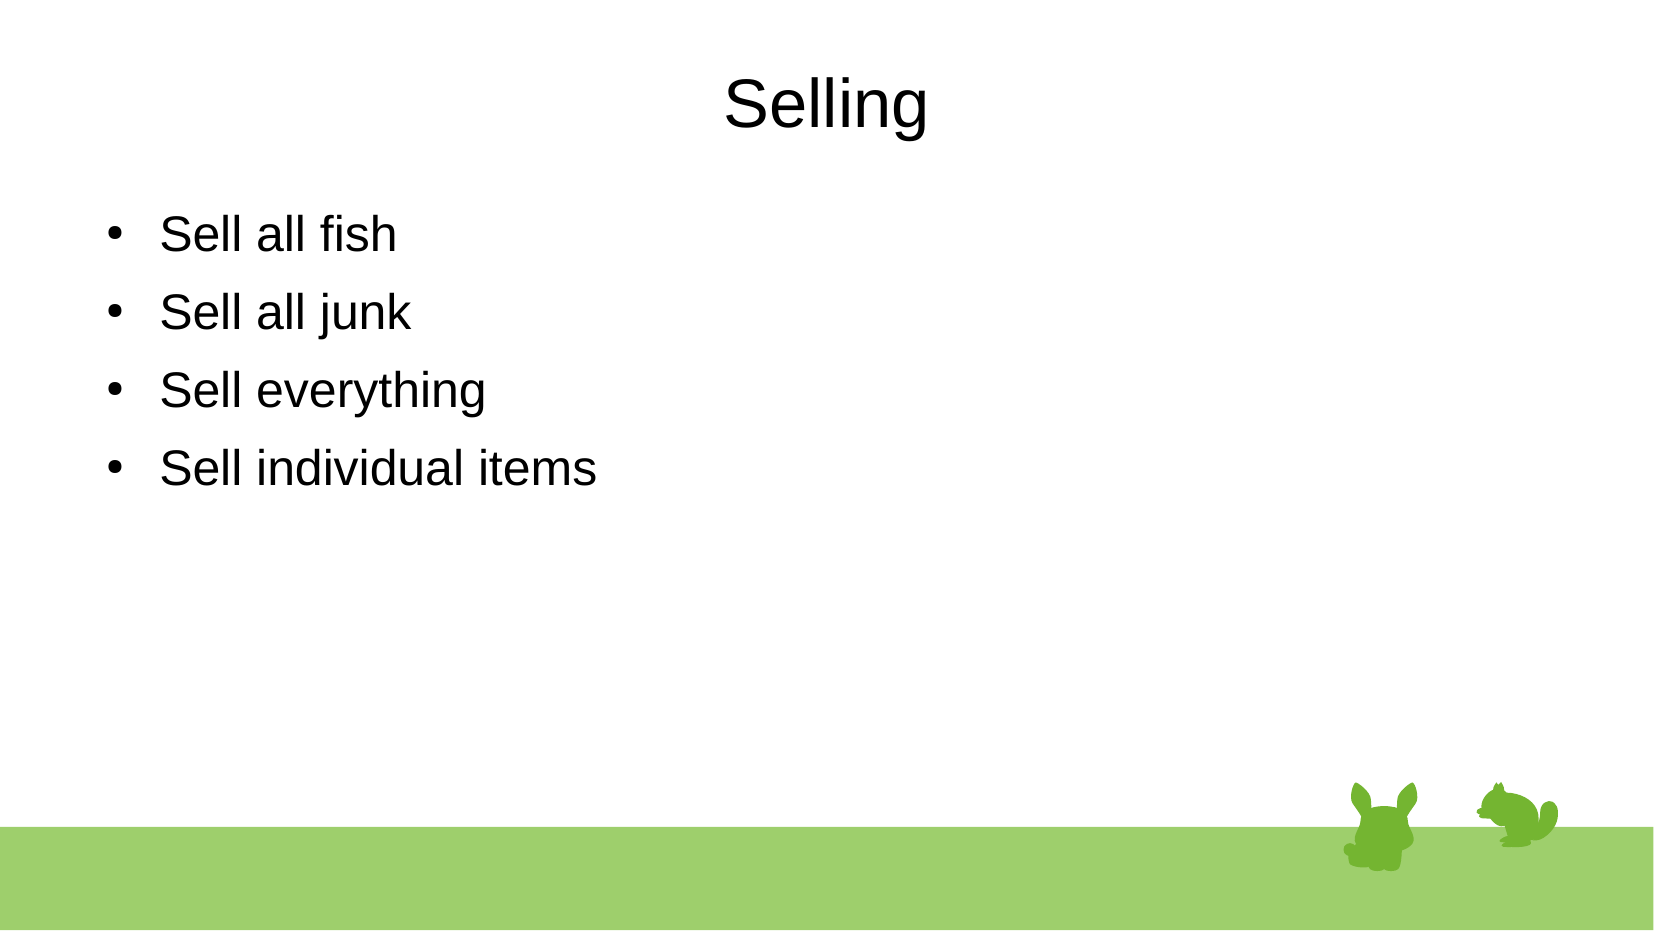

# Selling
Sell all fish
Sell all junk
Sell everything
Sell individual items